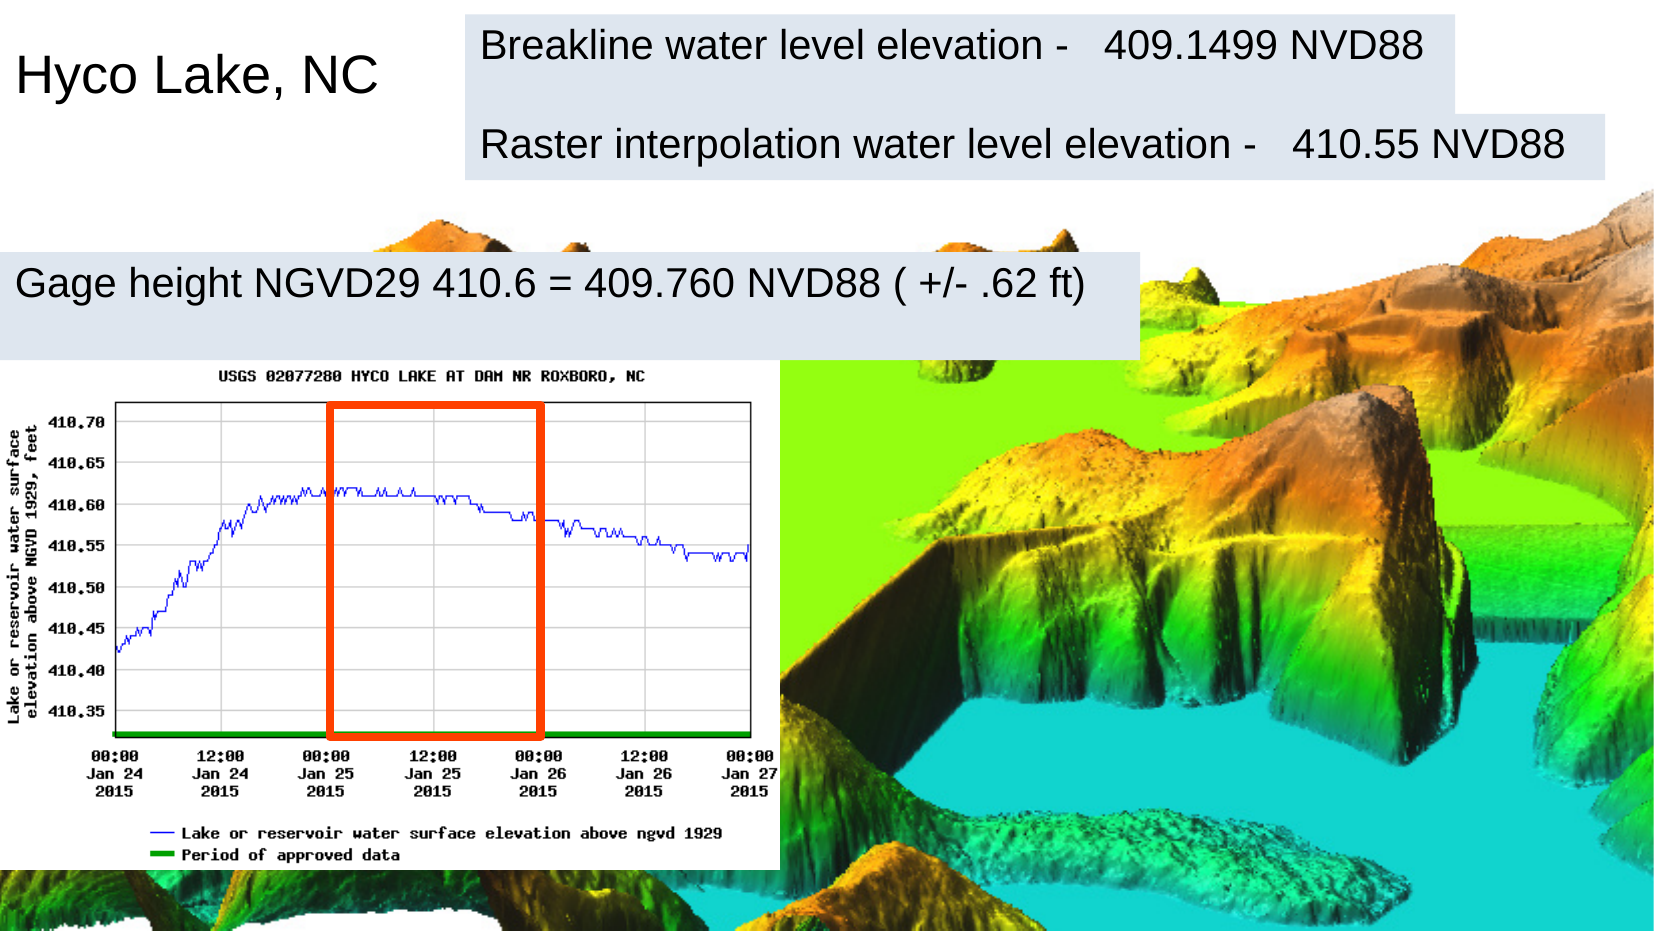

# Hyco Lake, NC
Breakline water level elevation - 409.1499 NVD88
Raster interpolation water level elevation - 410.55 NVD88
Gage height NGVD29 410.6 = 409.760 NVD88 ( +/- .62 ft)